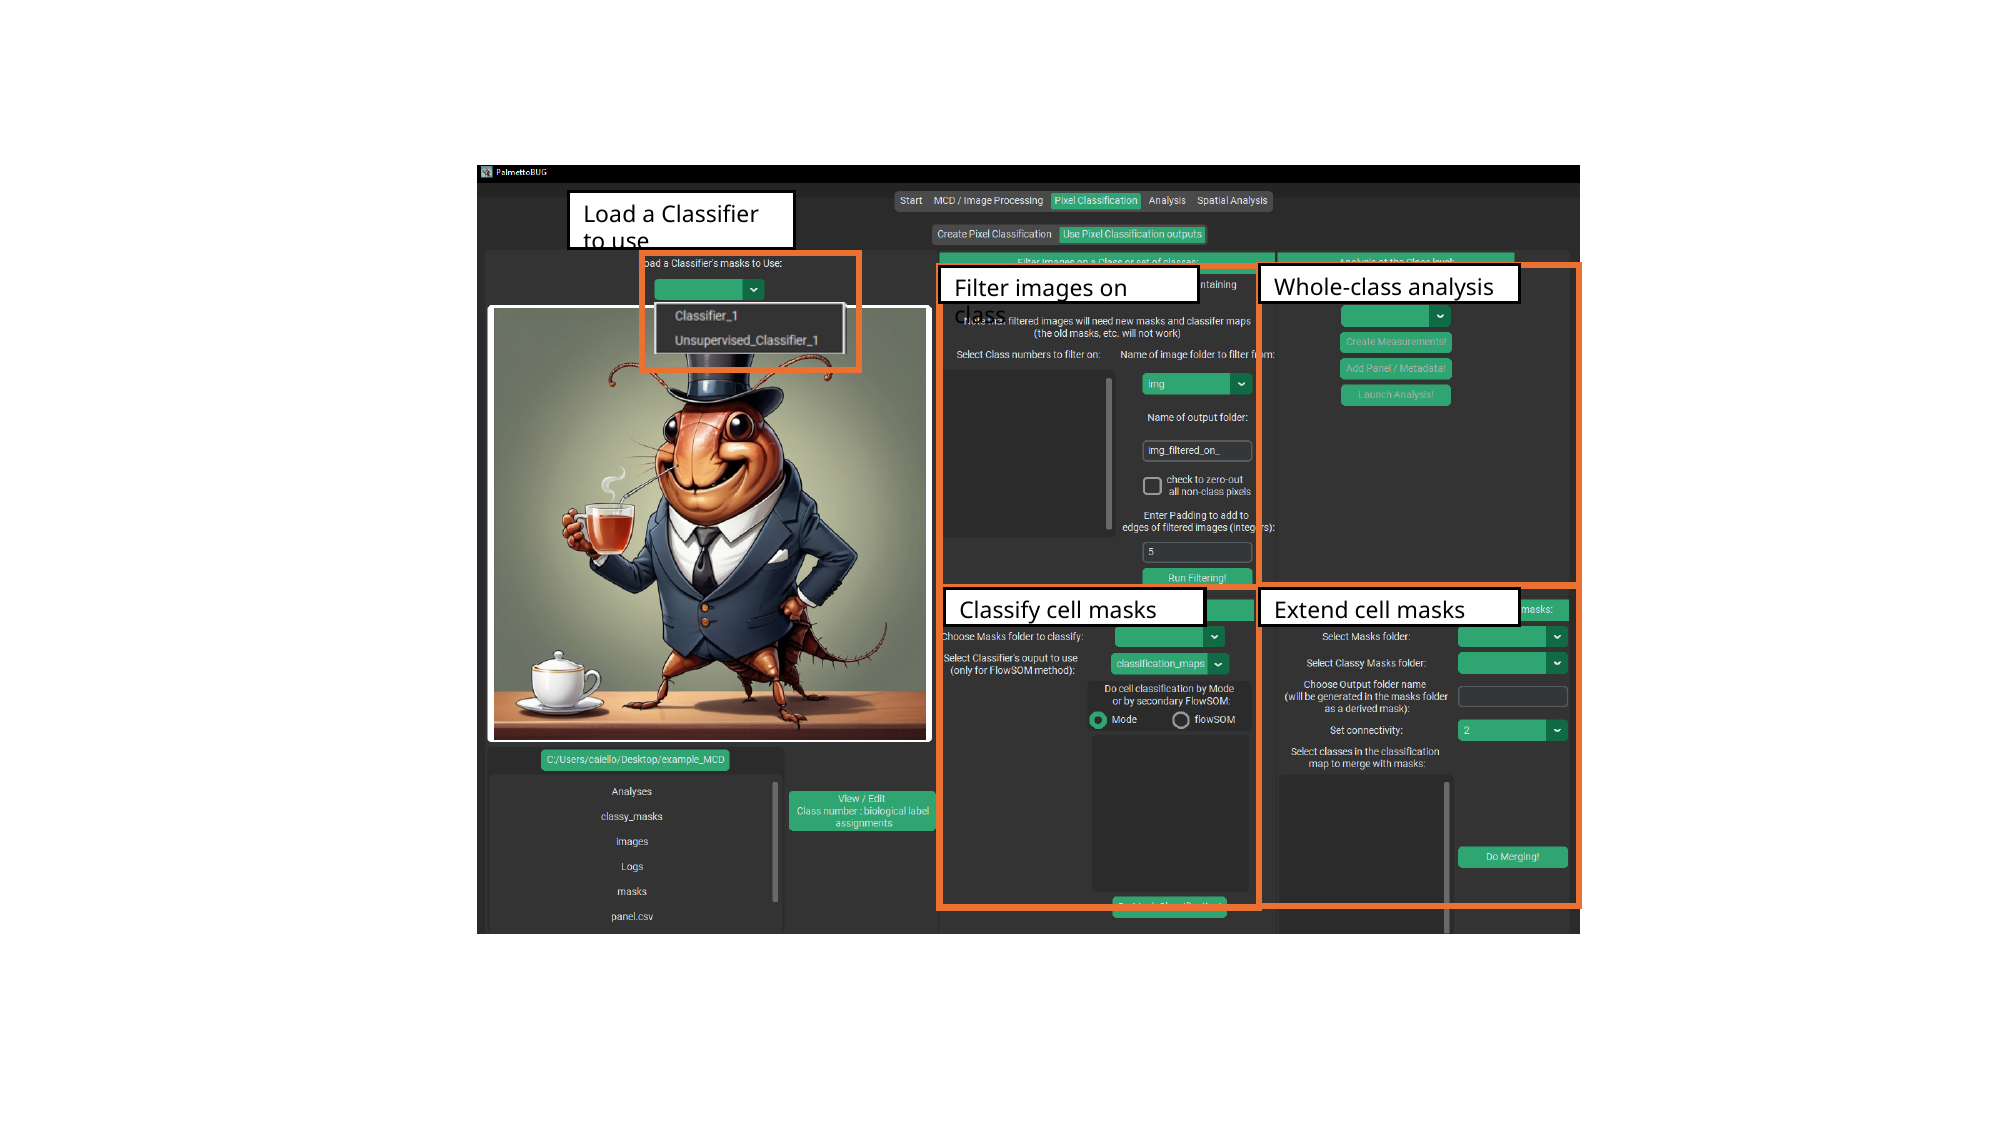

Load a Classifier to use
Whole-class analysis
Filter images on class
Classify cell masks
Extend cell masks